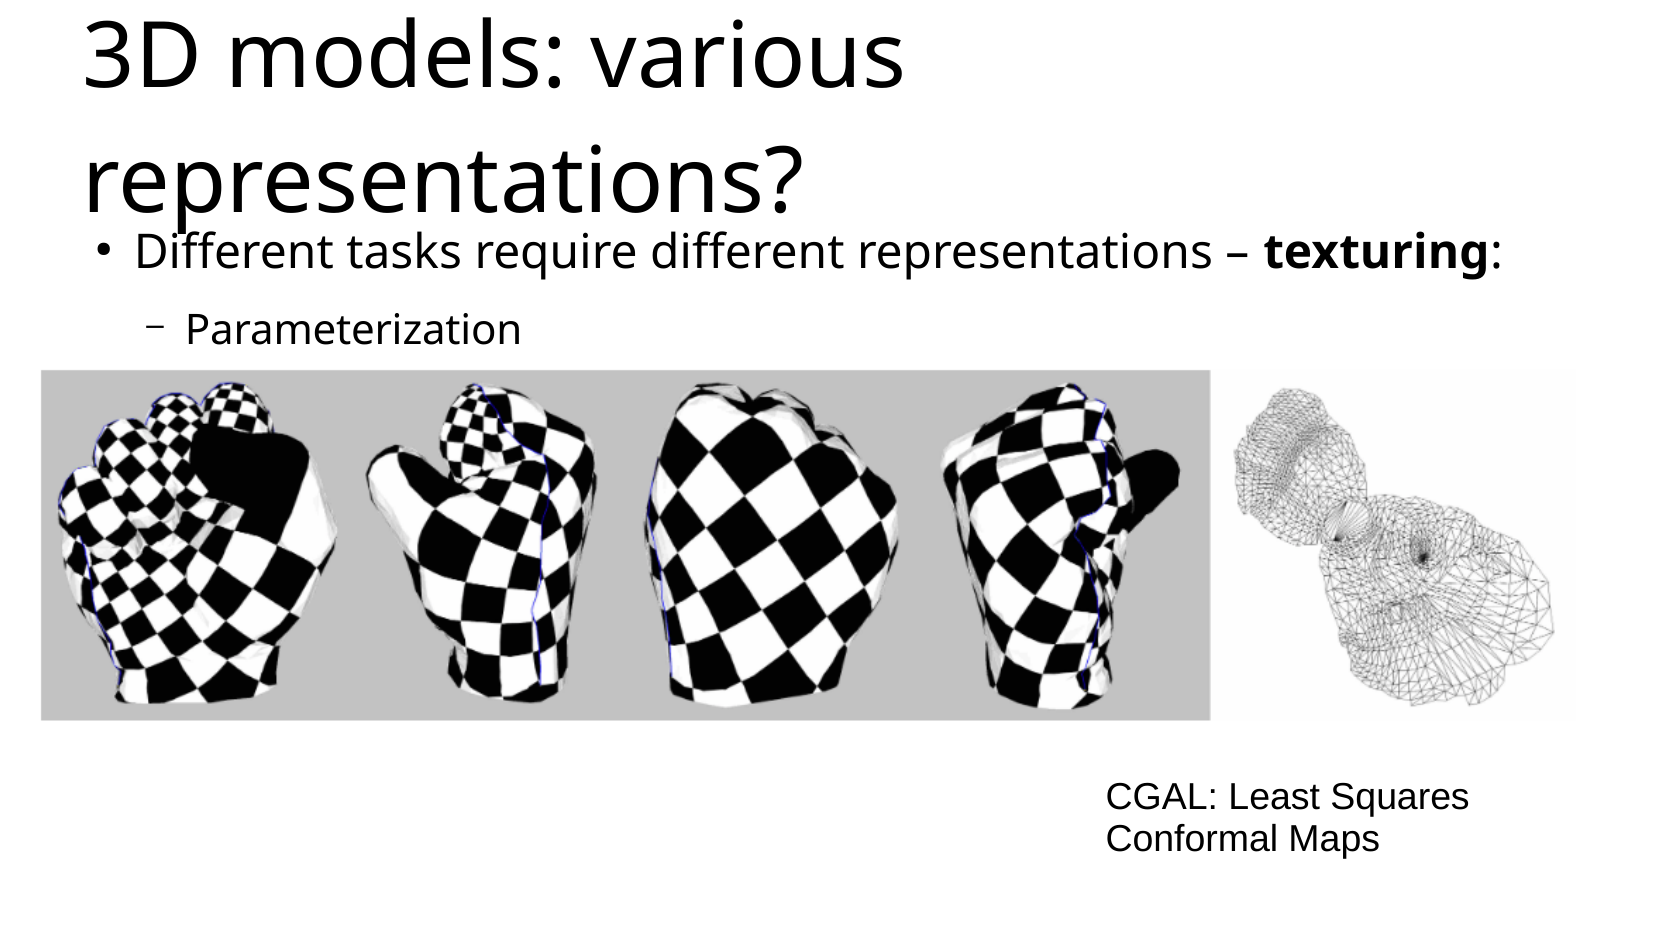

# 3D models: various representations?
Different tasks require different representations – texturing:
Parameterization
CGAL: Least Squares Conformal Maps